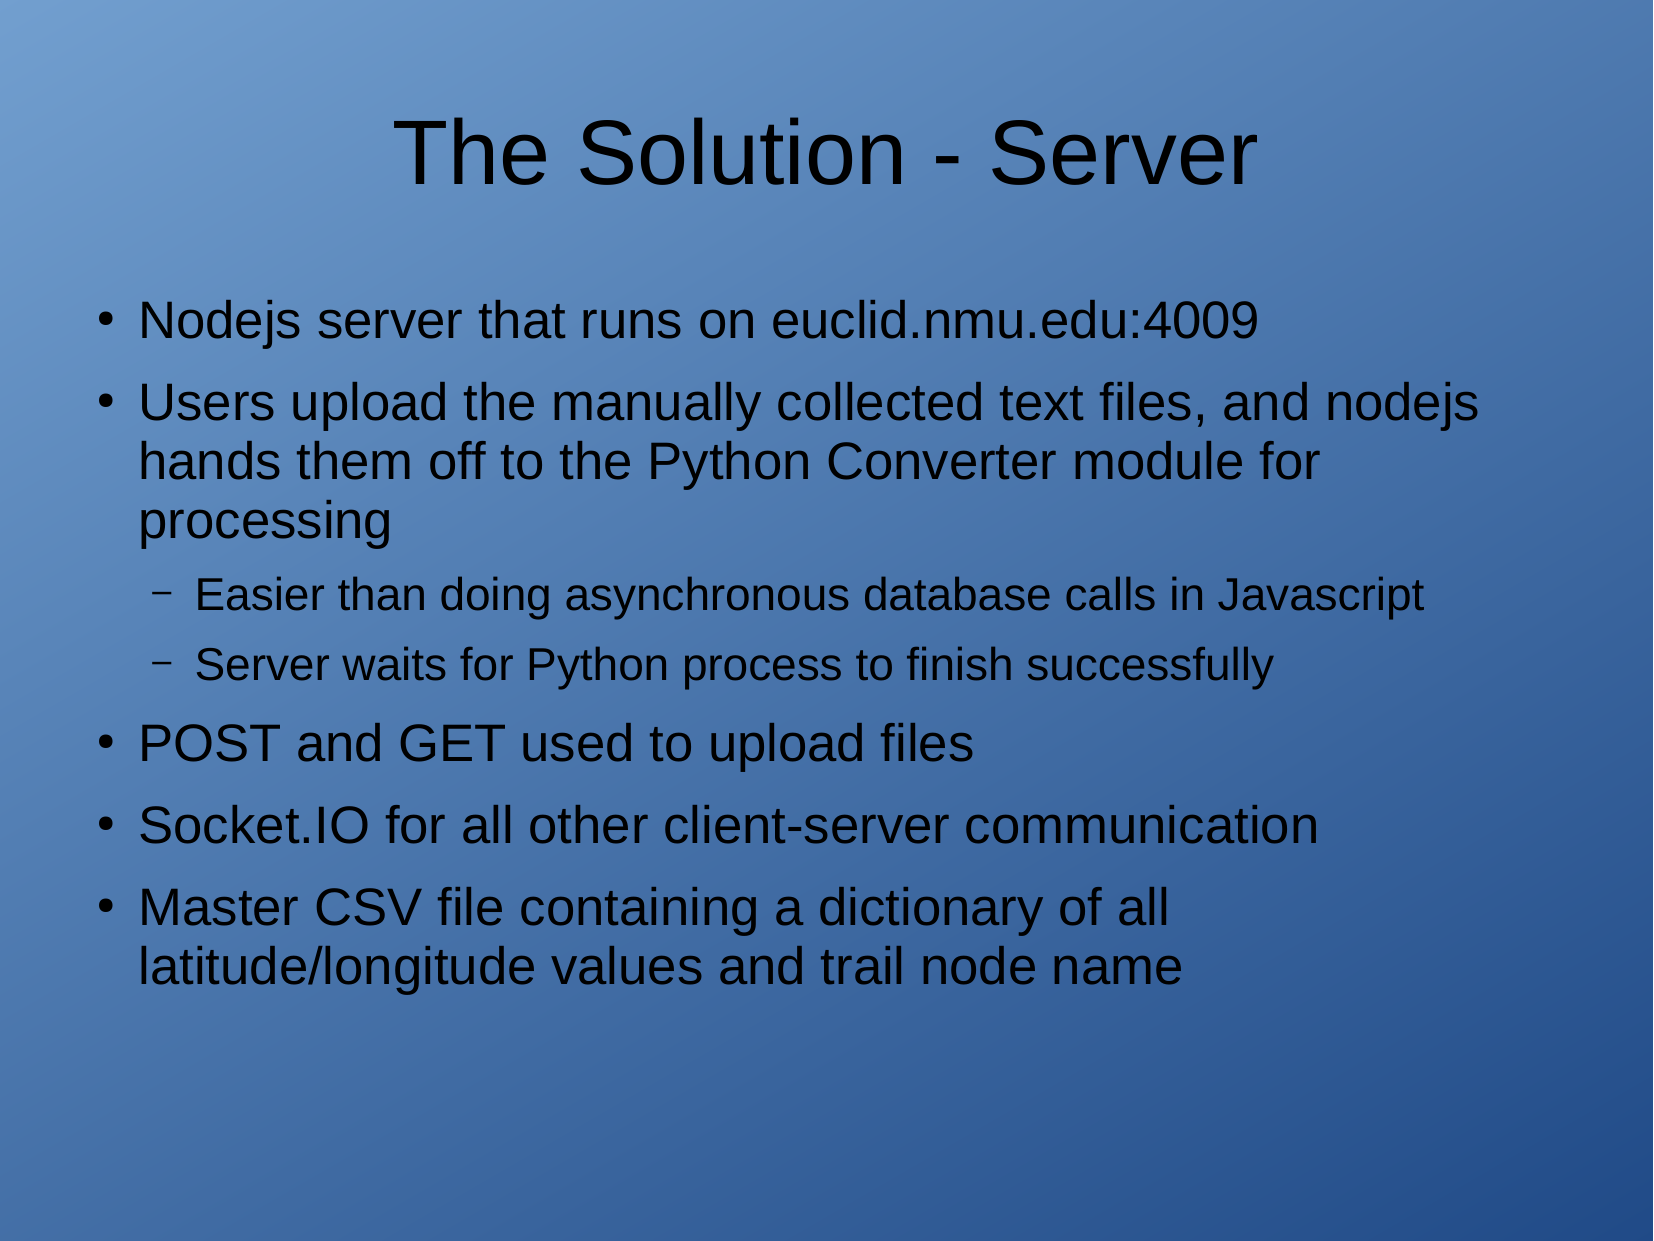

# The Solution - Server
Nodejs server that runs on euclid.nmu.edu:4009
Users upload the manually collected text files, and nodejs hands them off to the Python Converter module for processing
Easier than doing asynchronous database calls in Javascript
Server waits for Python process to finish successfully
POST and GET used to upload files
Socket.IO for all other client-server communication
Master CSV file containing a dictionary of all latitude/longitude values and trail node name